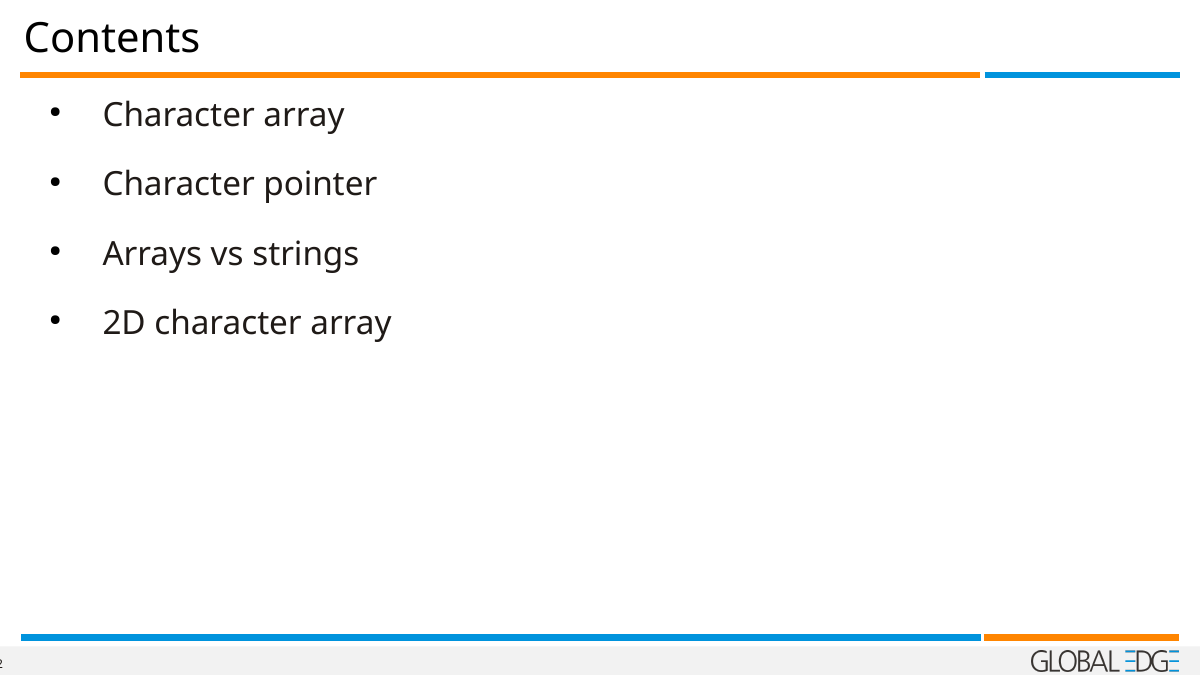

# Contents
Character array
Character pointer
Arrays vs strings
2D character array